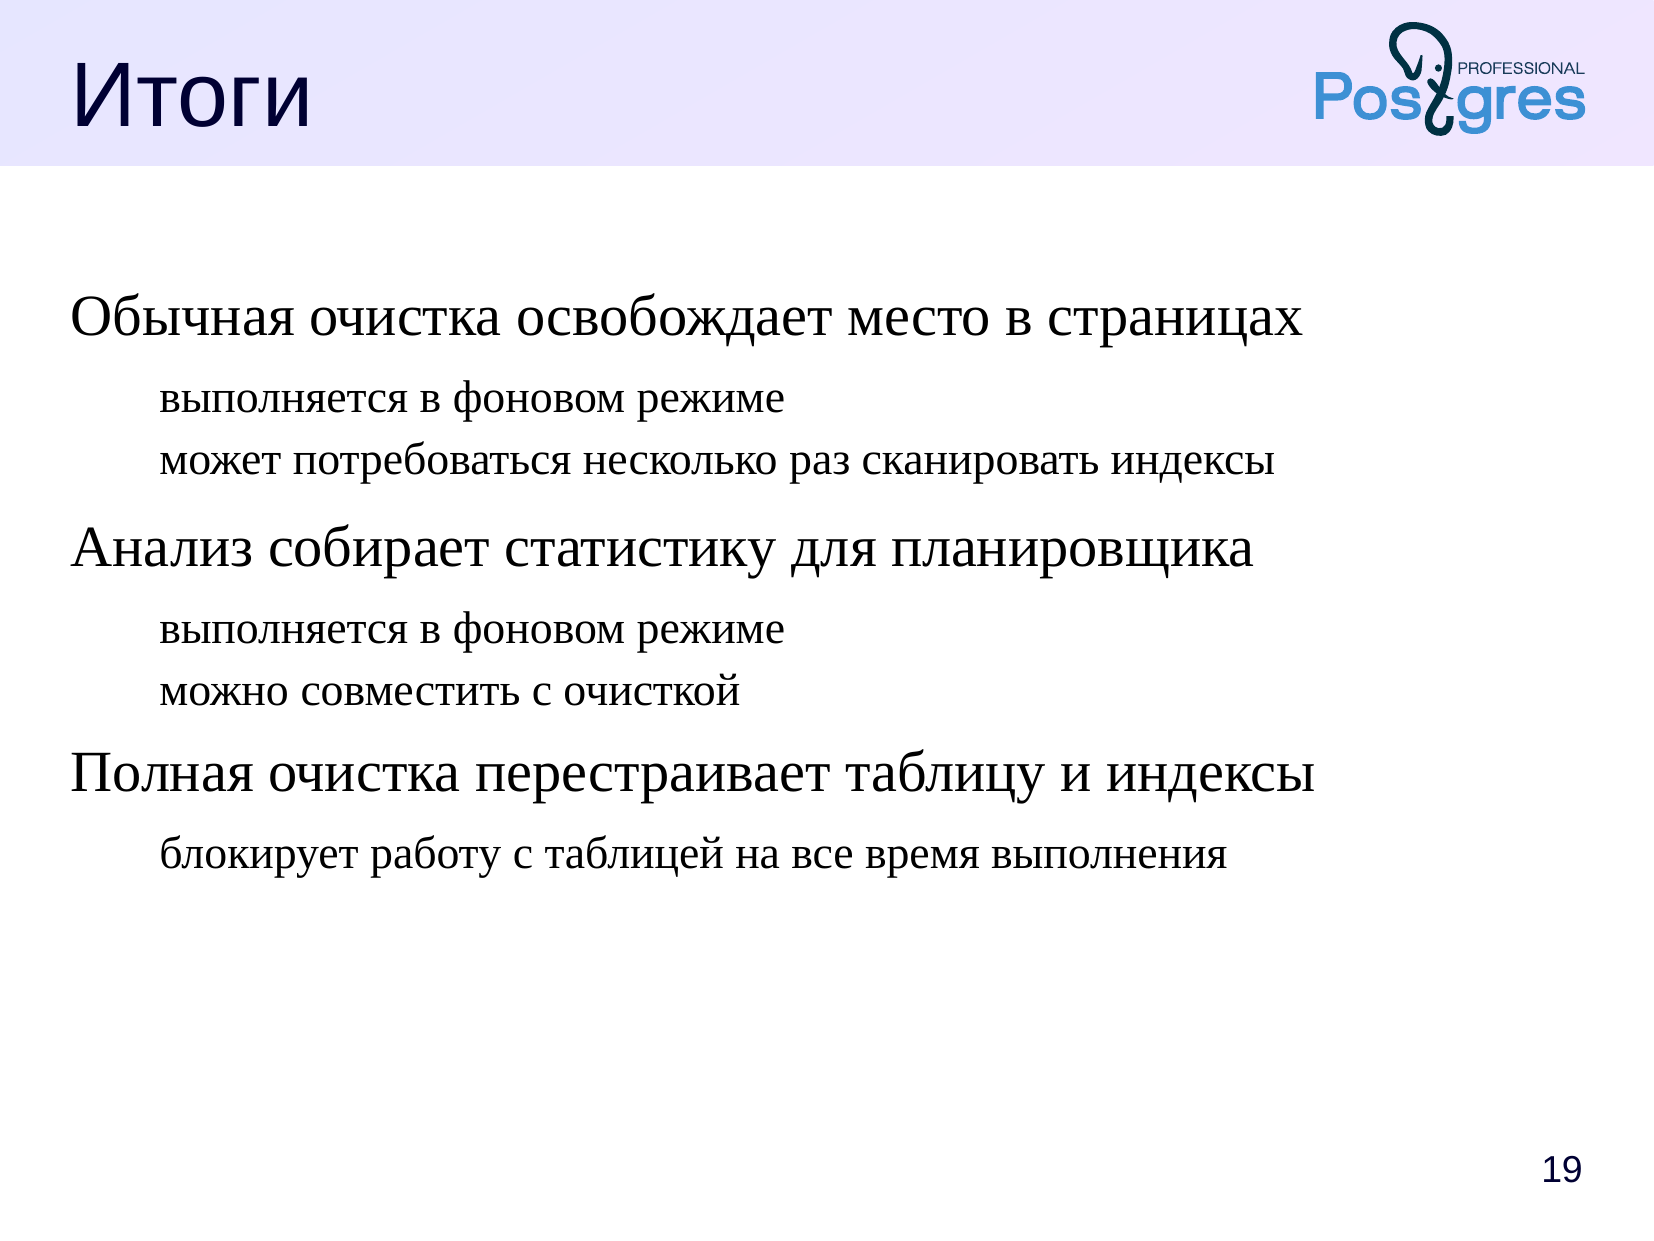

# Итоги
Обычная очистка освобождает место в страницах
выполняется в фоновом режиме
может потребоваться несколько раз сканировать индексы
Анализ собирает статистику для планировщика
выполняется в фоновом режиме
можно совместить с очисткой
Полная очистка перестраивает таблицу и индексы
блокирует работу с таблицей на все время выполнения